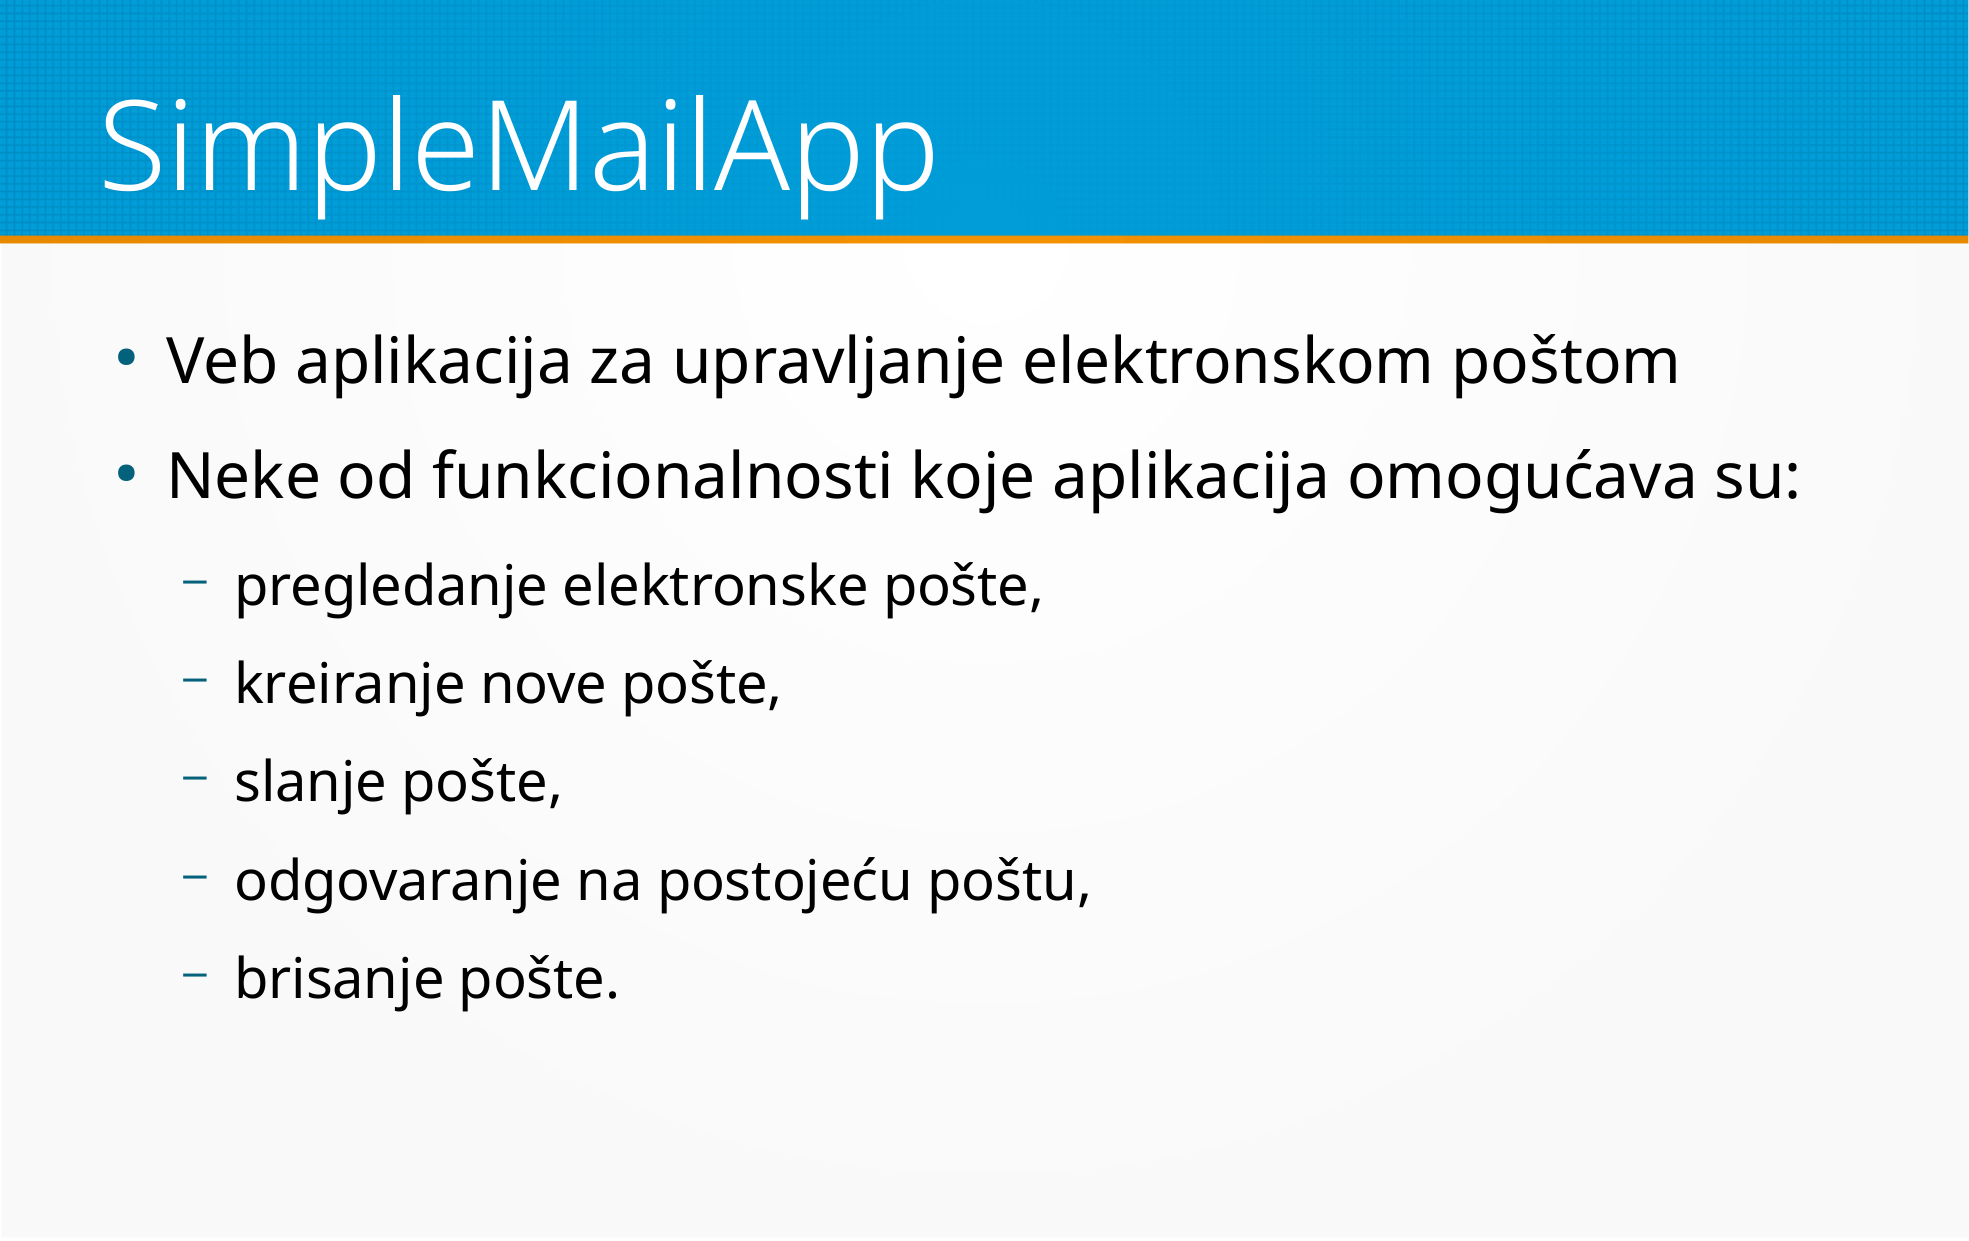

# SimpleMailApp
Veb aplikacija za upravljanje elektronskom poštom
Neke od funkcionalnosti koje aplikacija omogućava su:
pregledanje elektronske pošte,
kreiranje nove pošte,
slanje pošte,
odgovaranje na postojeću poštu,
brisanje pošte.